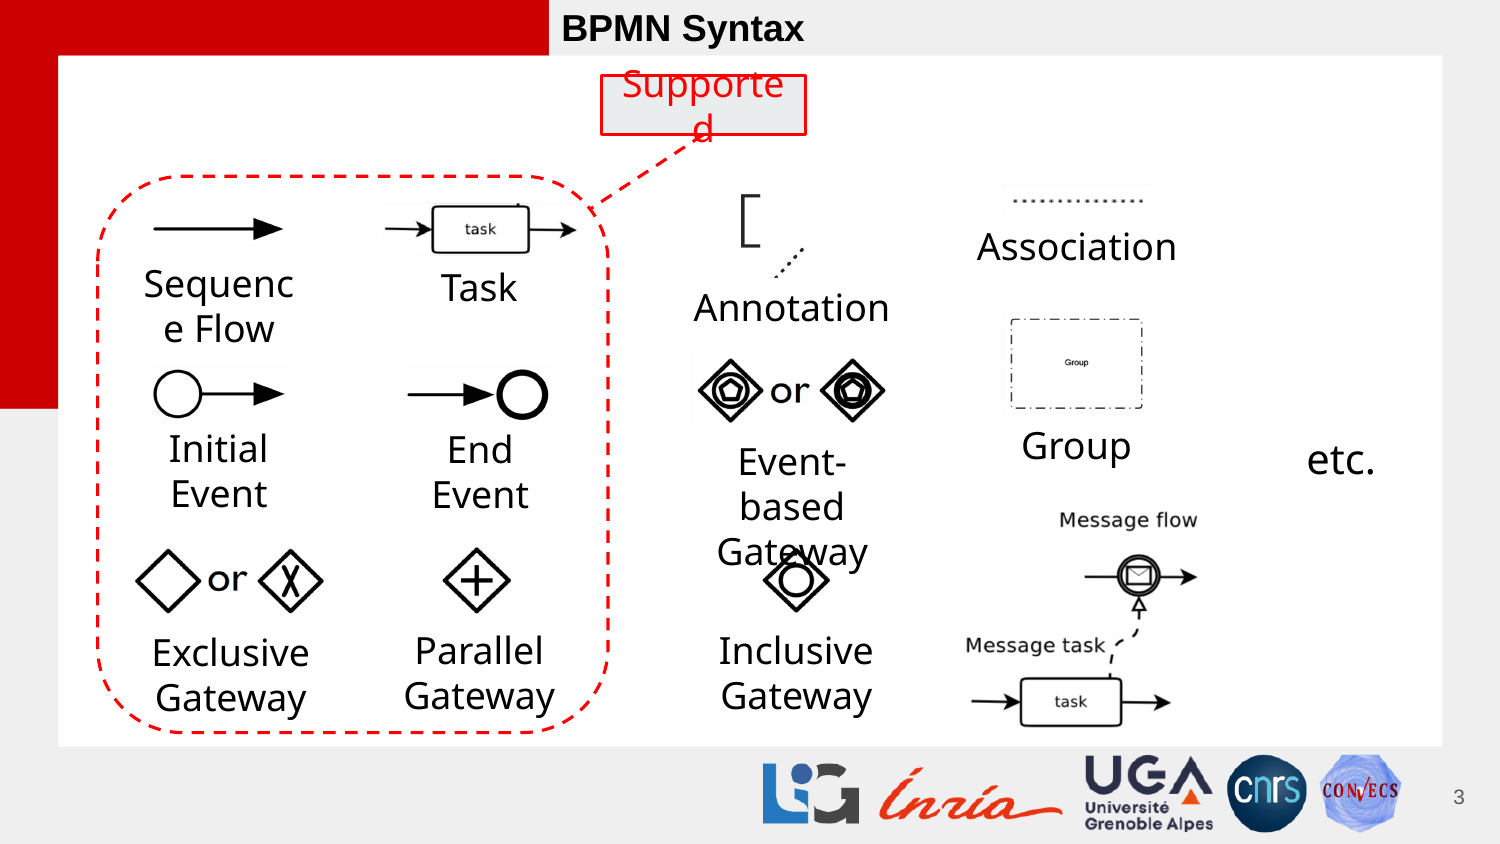

BPMN Syntax
Supported
Annotation
Association
Task
Sequence Flow
Group
Event-based Gateway
End Event
Initial Event
etc.
Exclusive Gateway
Parallel Gateway
Inclusive Gateway